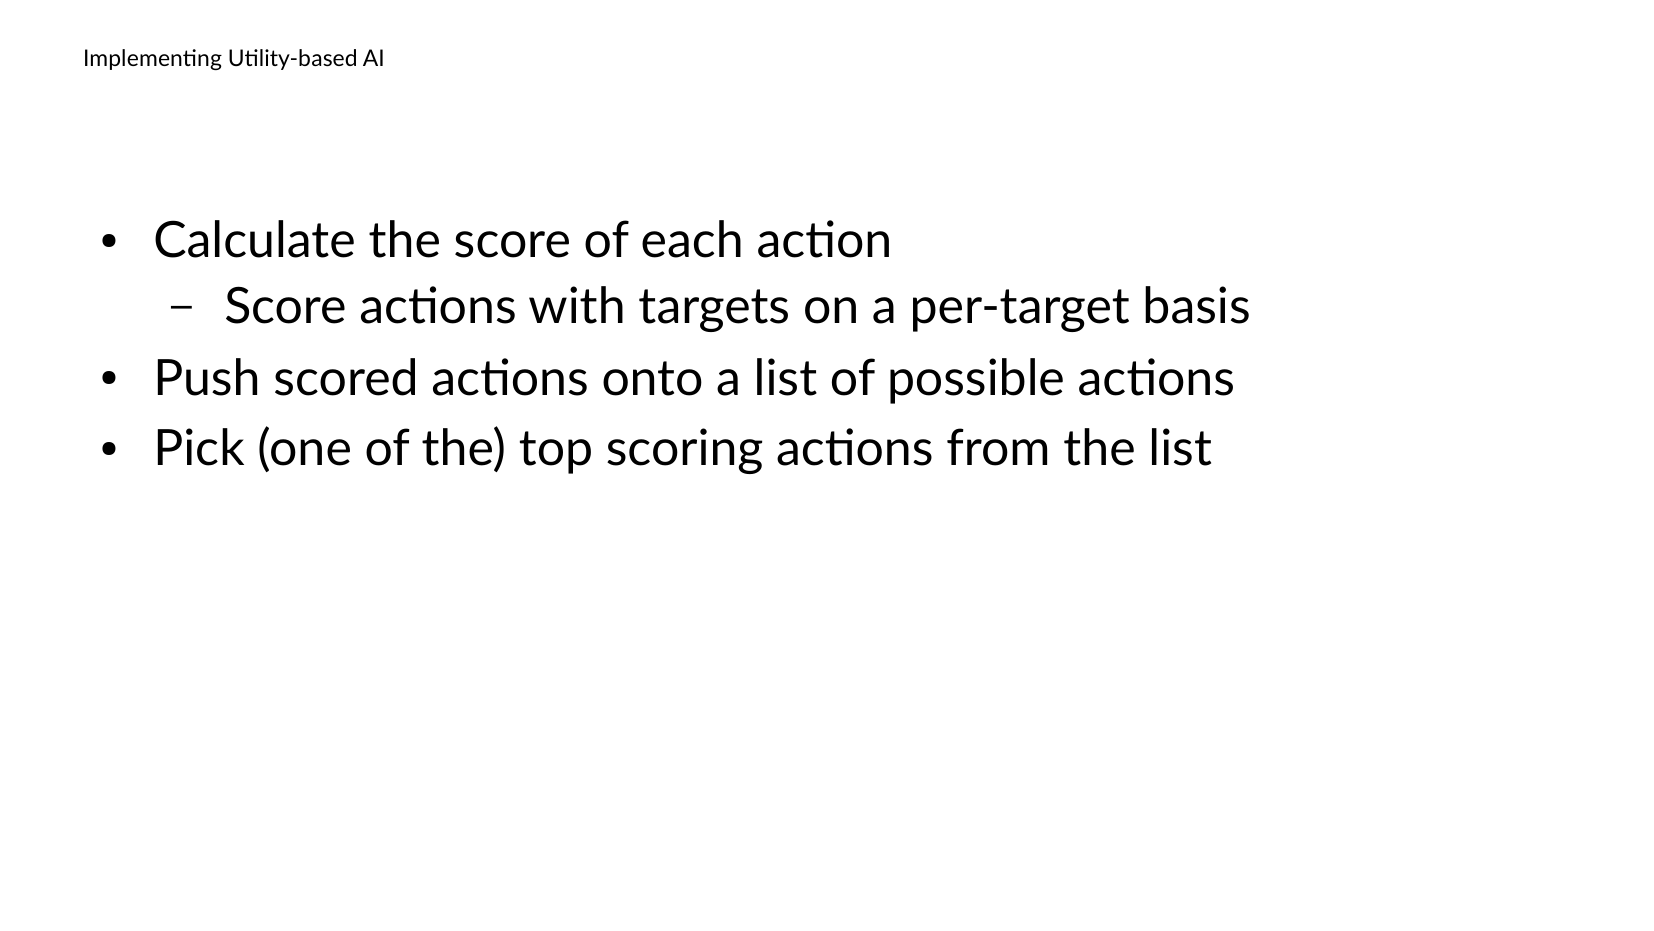

# Implementing Utility-based AI
Calculate the score of each action
Score actions with targets on a per-target basis
Push scored actions onto a list of possible actions
Pick (one of the) top scoring actions from the list